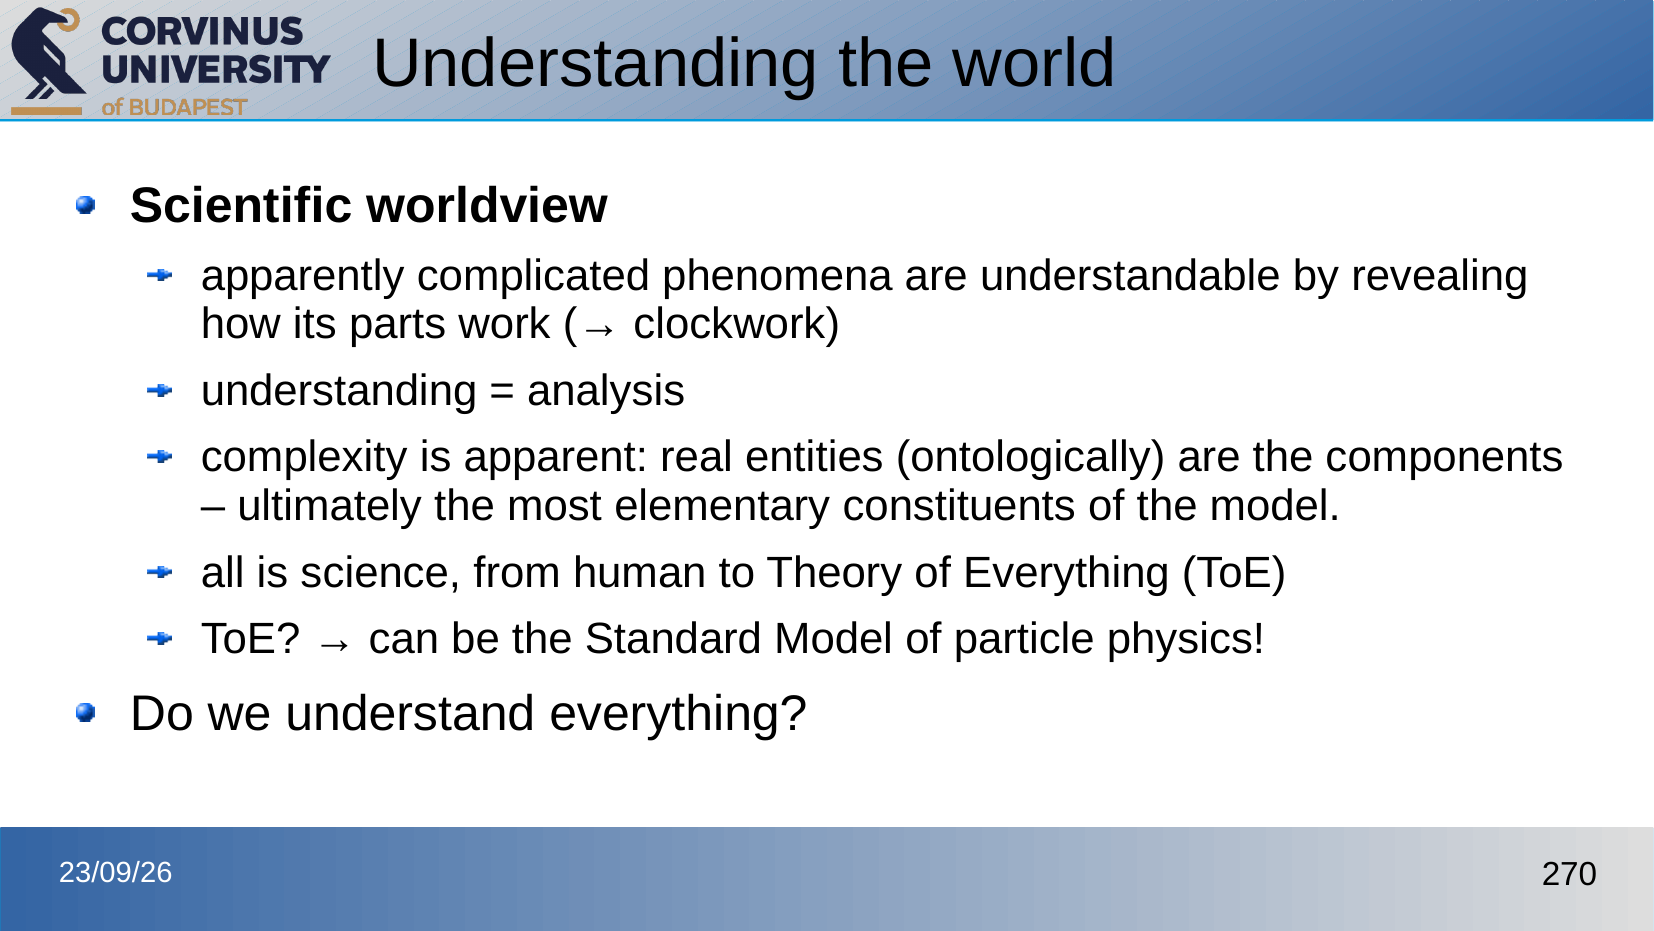

# Understanding the world
Scientific worldview
apparently complicated phenomena are understandable by revealing how its parts work (→ clockwork)
understanding = analysis
complexity is apparent: real entities (ontologically) are the components – ultimately the most elementary constituents of the model.
all is science, from human to Theory of Everything (ToE)
ToE? → can be the Standard Model of particle physics!
Do we understand everything?